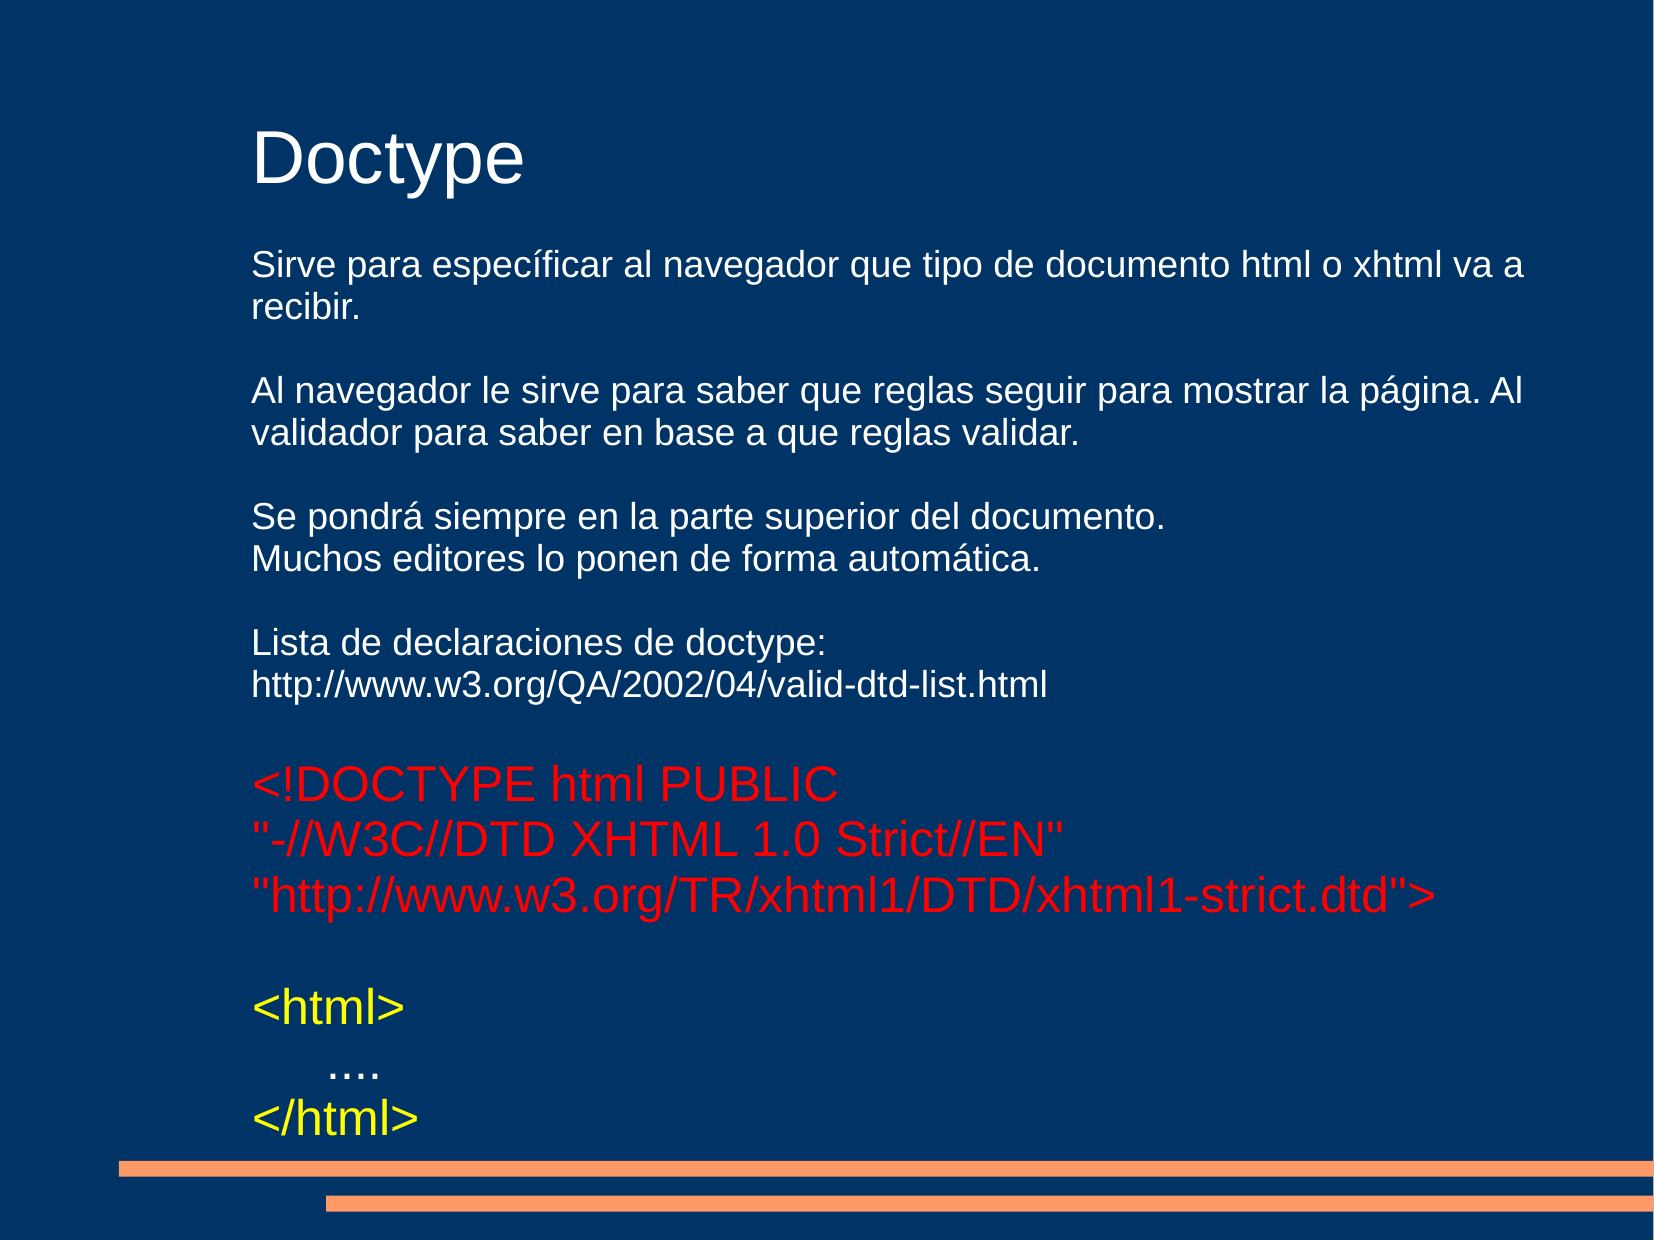

Doctype
Sirve para específicar al navegador que tipo de documento html o xhtml va a recibir.
Al navegador le sirve para saber que reglas seguir para mostrar la página. Al validador para saber en base a que reglas validar.
Se pondrá siempre en la parte superior del documento.
Muchos editores lo ponen de forma automática.
Lista de declaraciones de doctype:
http://www.w3.org/QA/2002/04/valid-dtd-list.html
<!DOCTYPE html PUBLIC
"-//W3C//DTD XHTML 1.0 Strict//EN" "http://www.w3.org/TR/xhtml1/DTD/xhtml1-strict.dtd">
<html>
	....
</html>